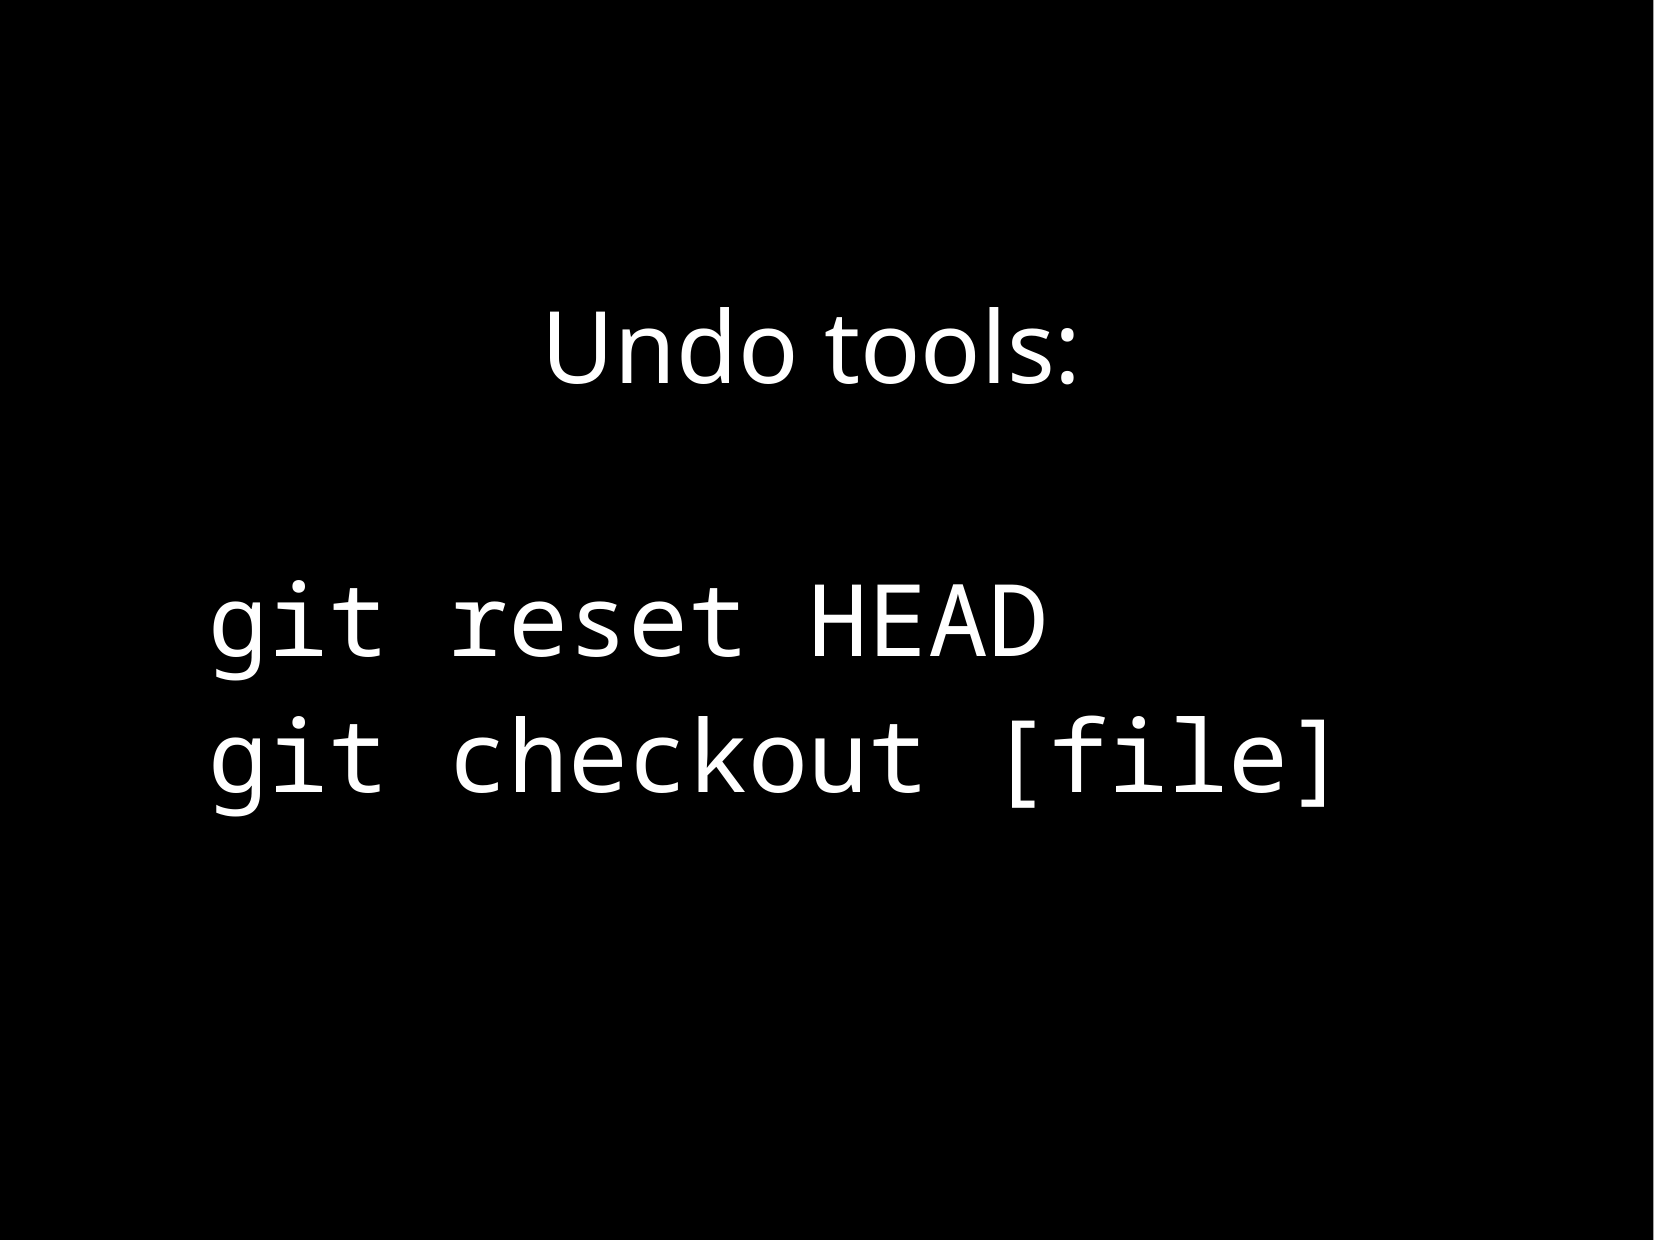

# Undo tools:
 git reset HEAD
 git checkout [file]